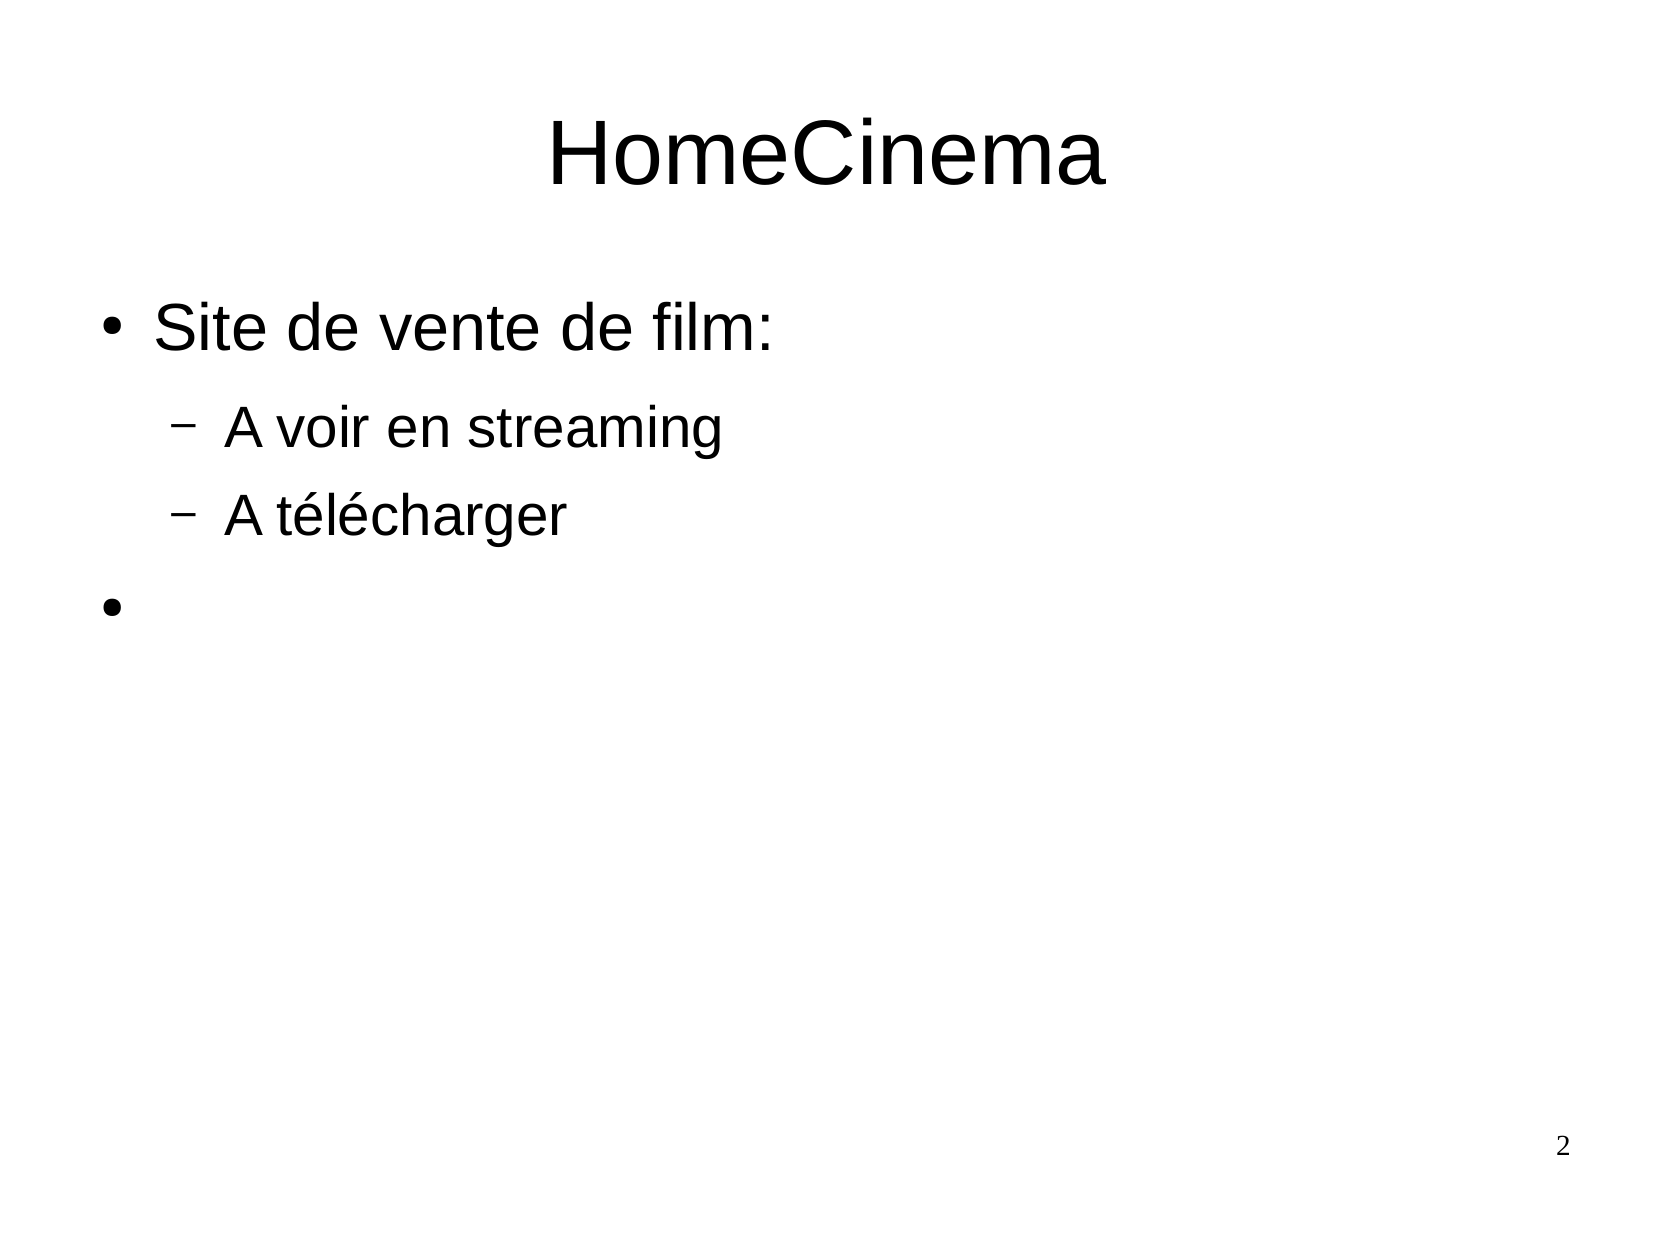

# HomeCinema
Site de vente de film:
A voir en streaming
A télécharger
2